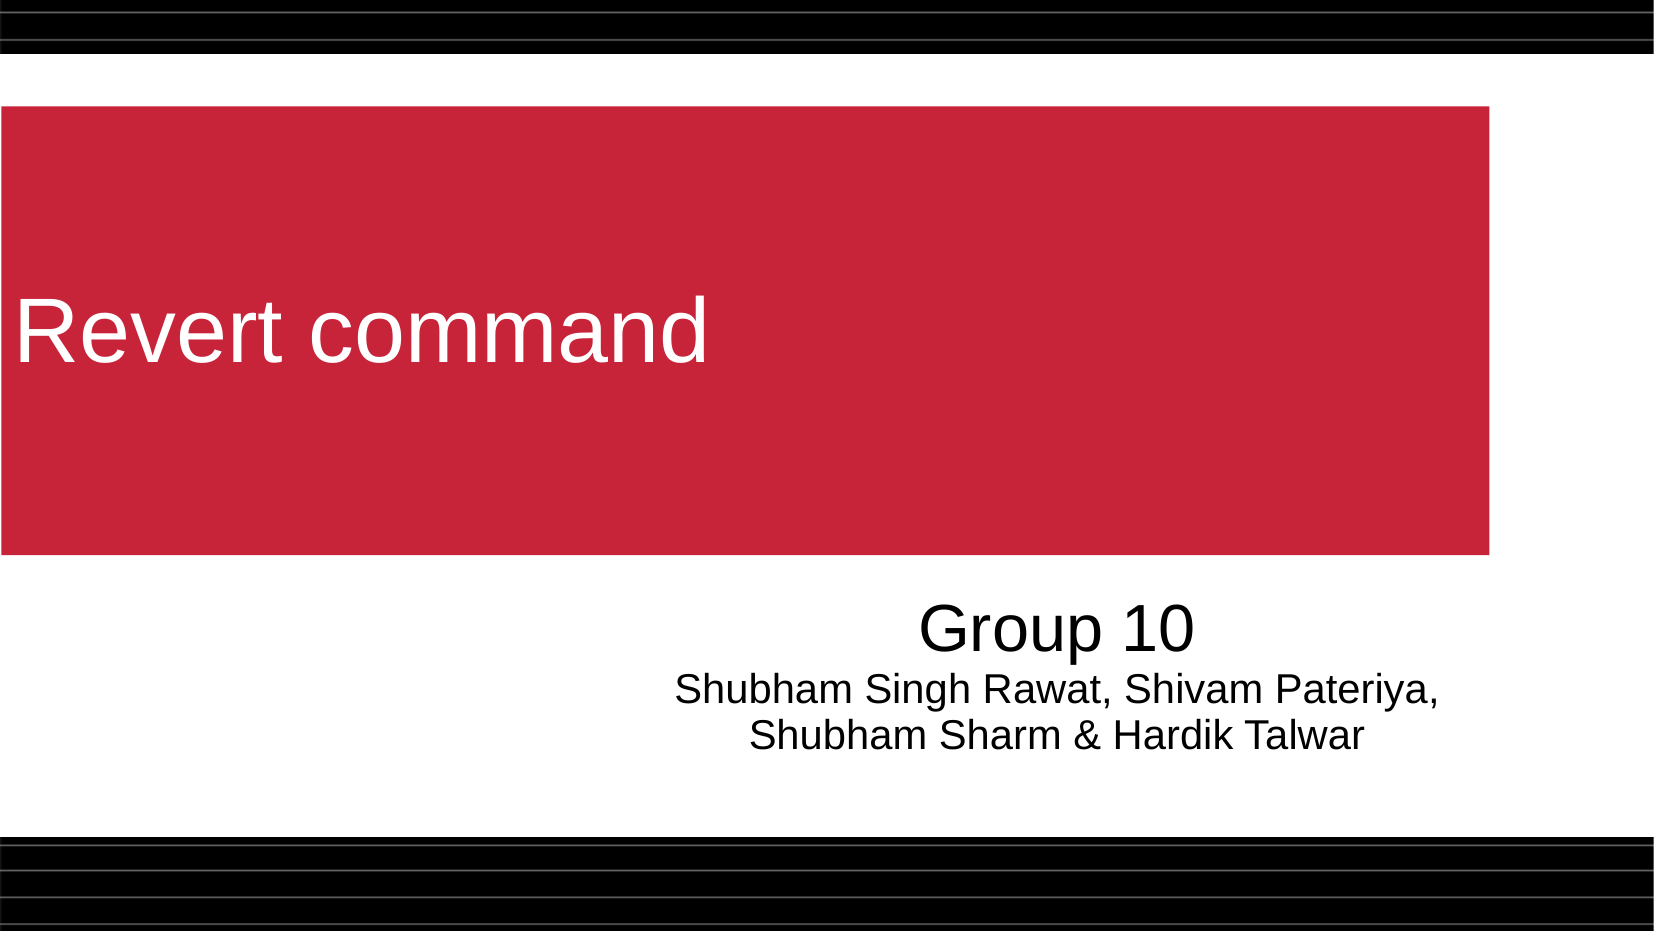

# Revert command
Group 10
Shubham Singh Rawat, Shivam Pateriya, Shubham Sharm & Hardik Talwar